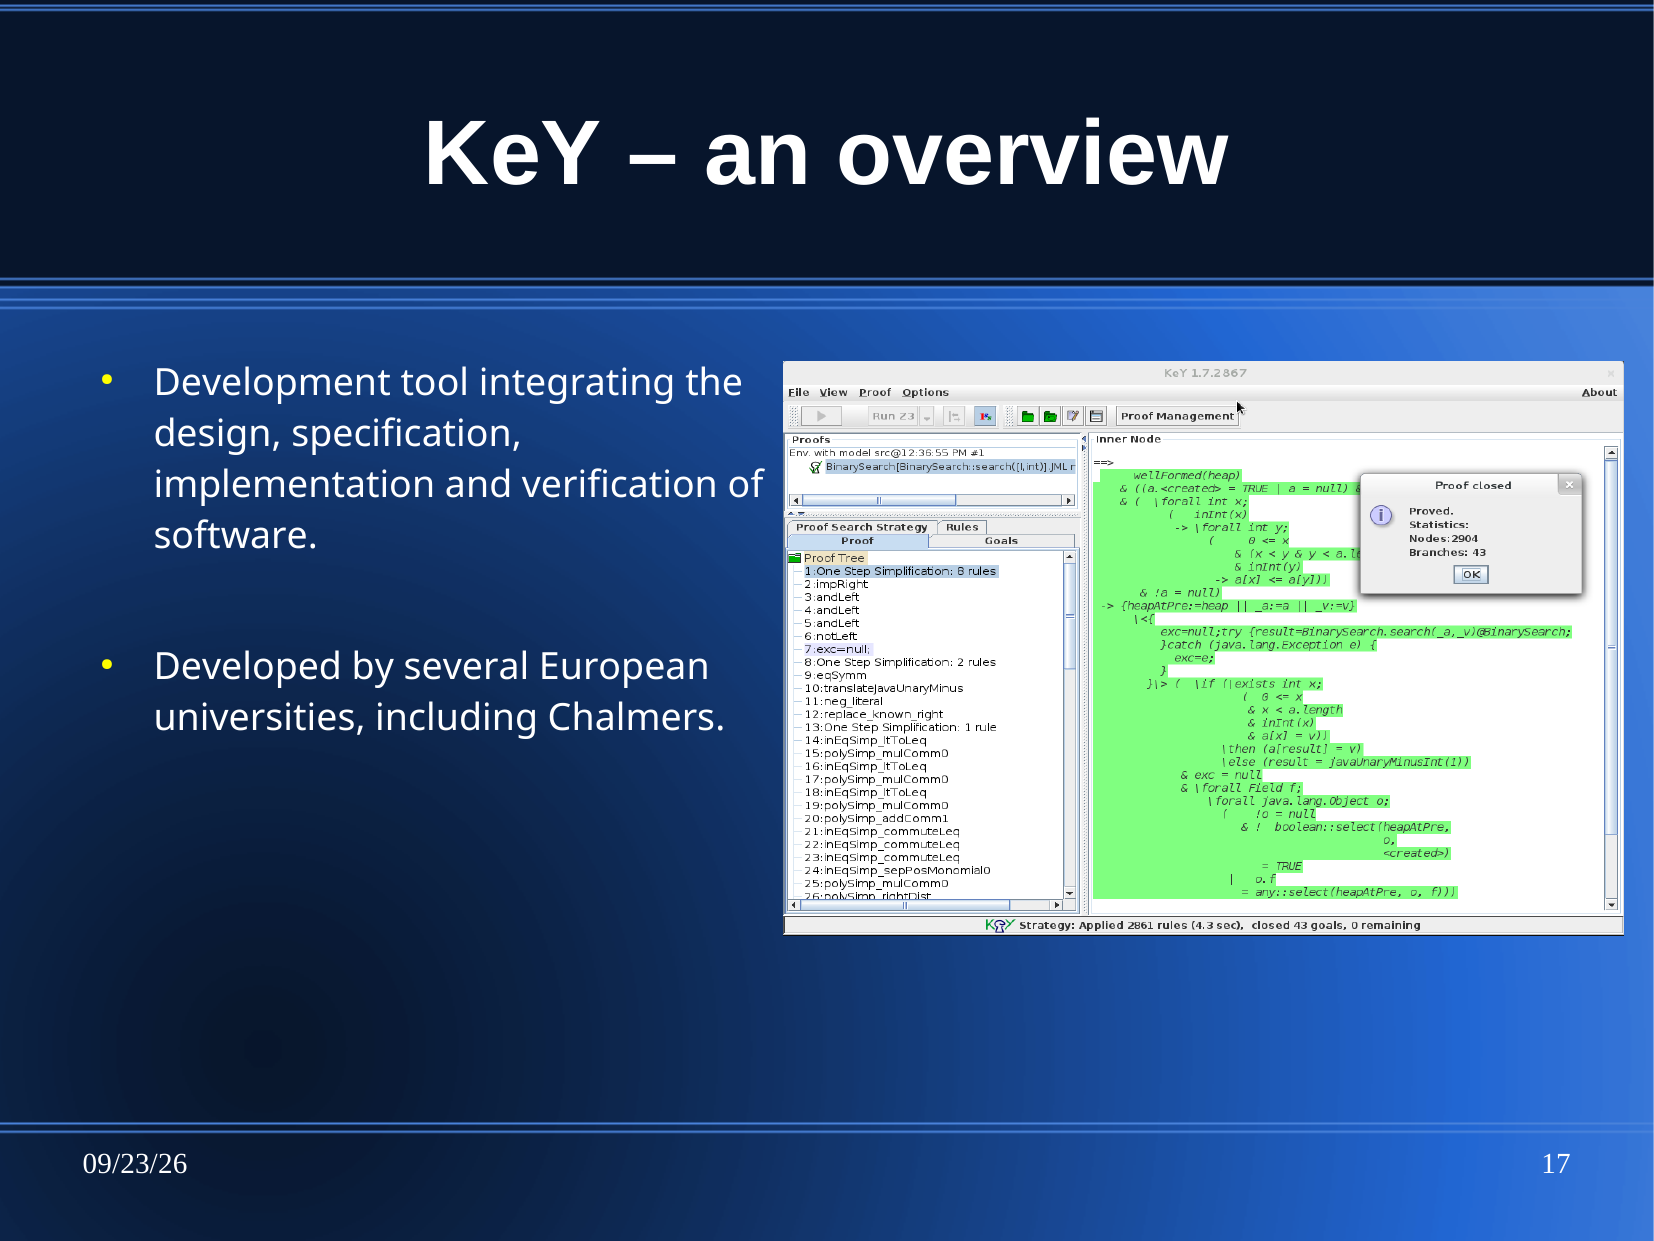

# KeY – an overview
Development tool integrating the design, specification, implementation and verification of software.
Developed by several European universities, including Chalmers.
17